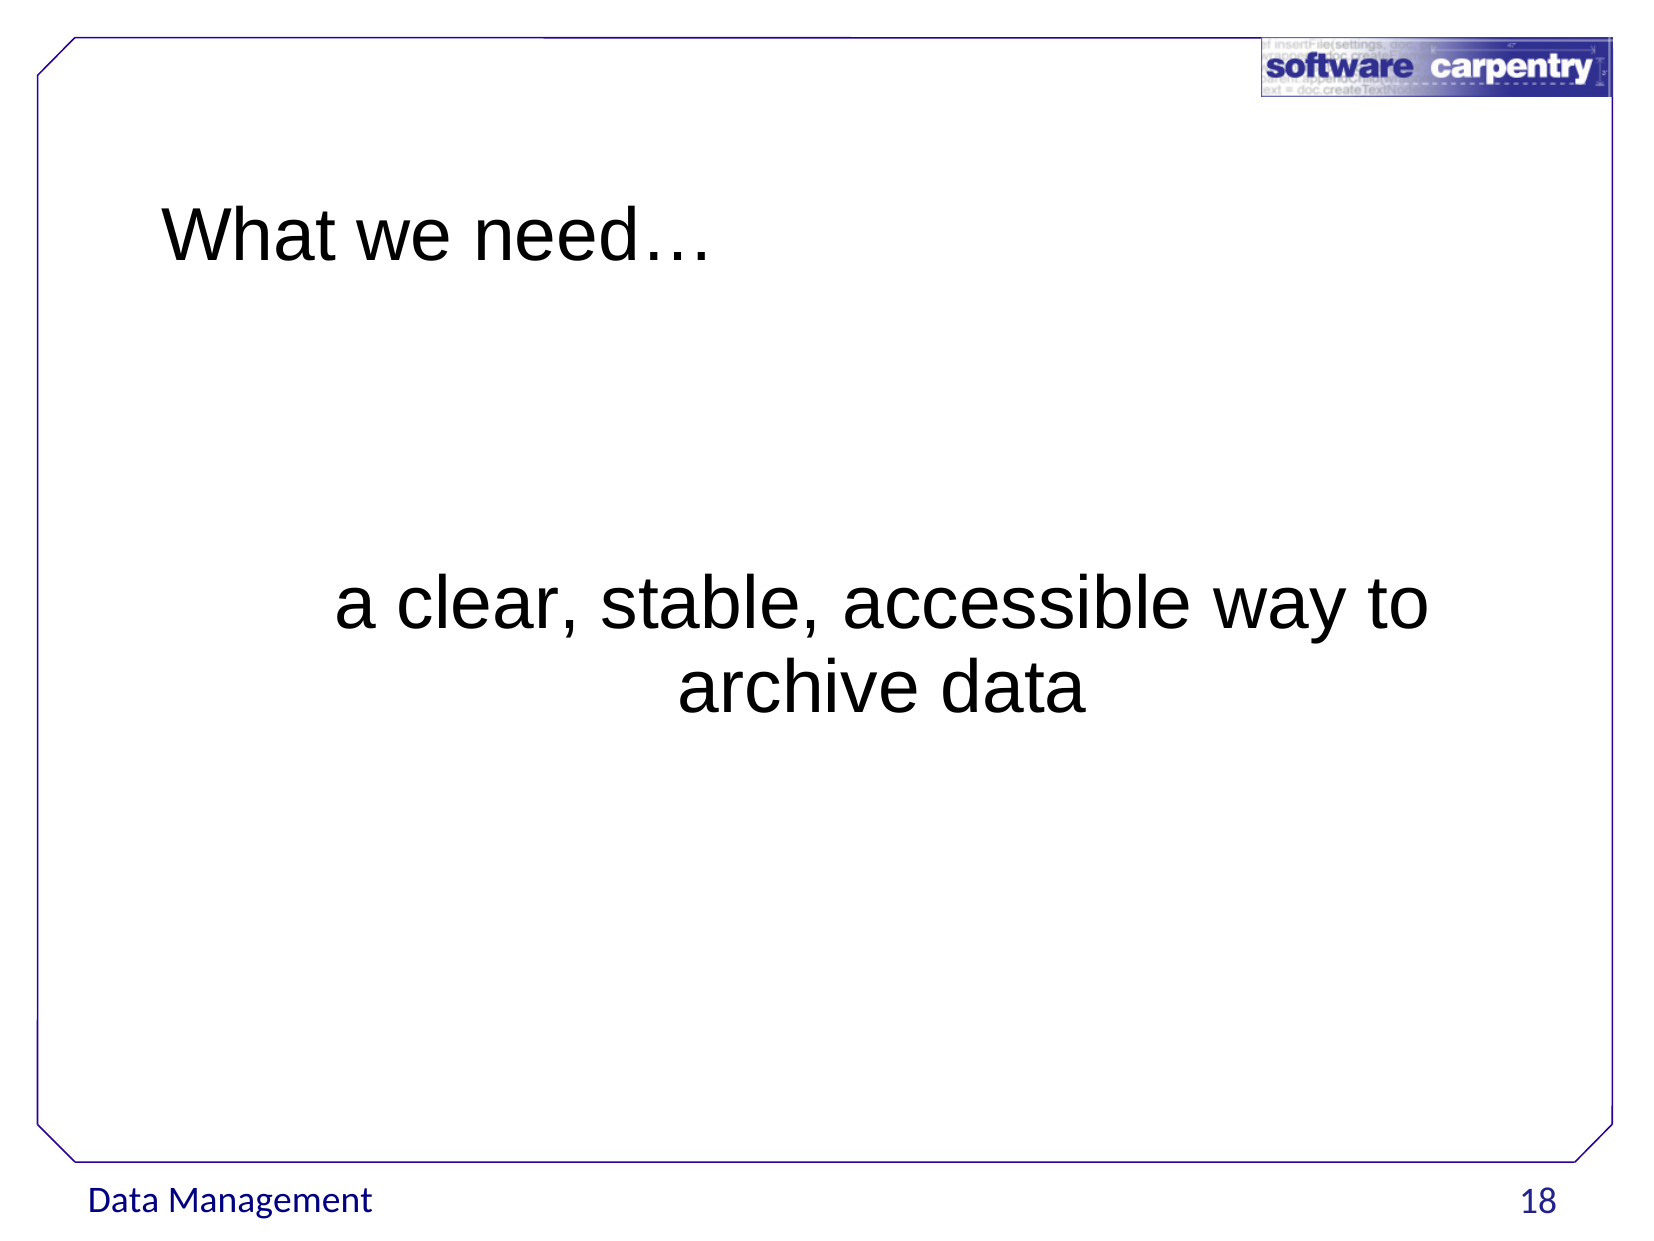

What we need…
a clear, stable, accessible way to archive data